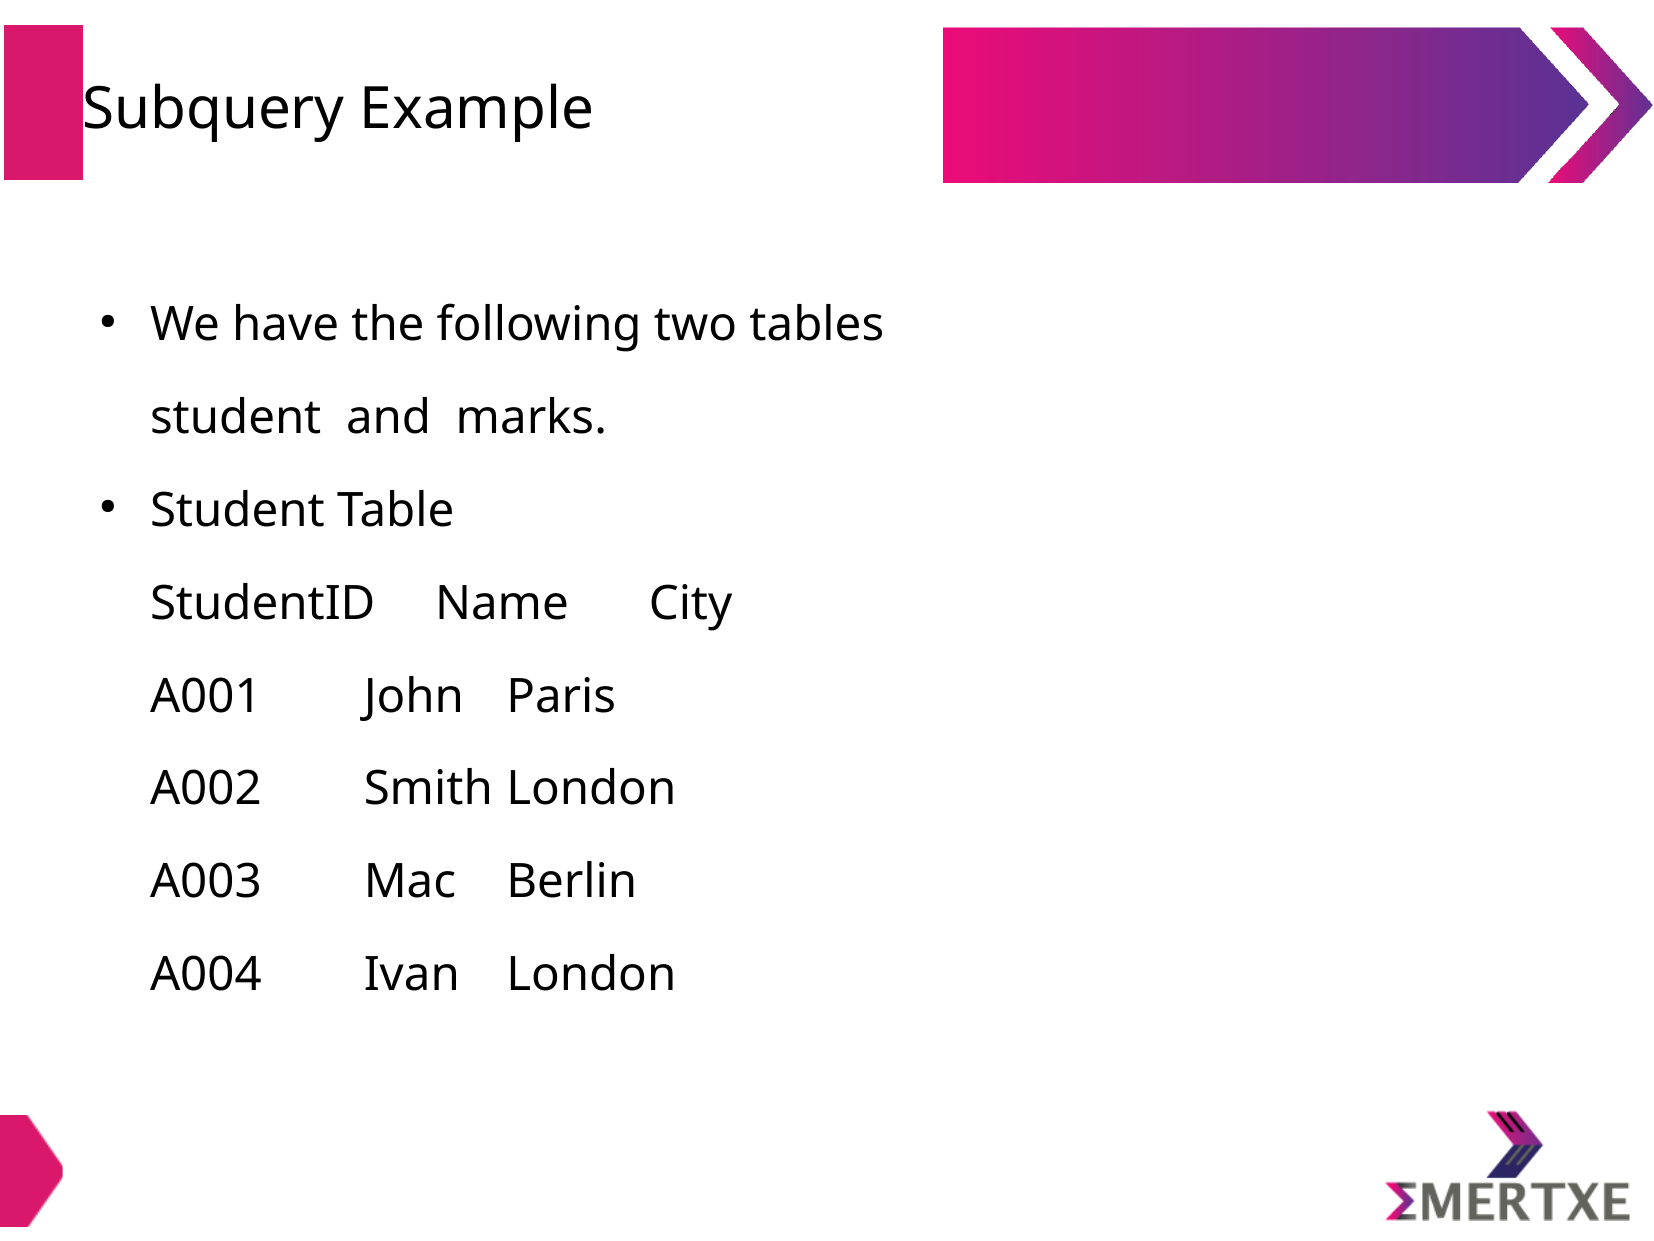

# Subquery Example
We have the following two tables
student and marks.
Student Table
StudentID	Name 	City
A001			John		Paris
A002			Smith	London
A003			Mac		Berlin
A004			Ivan		London